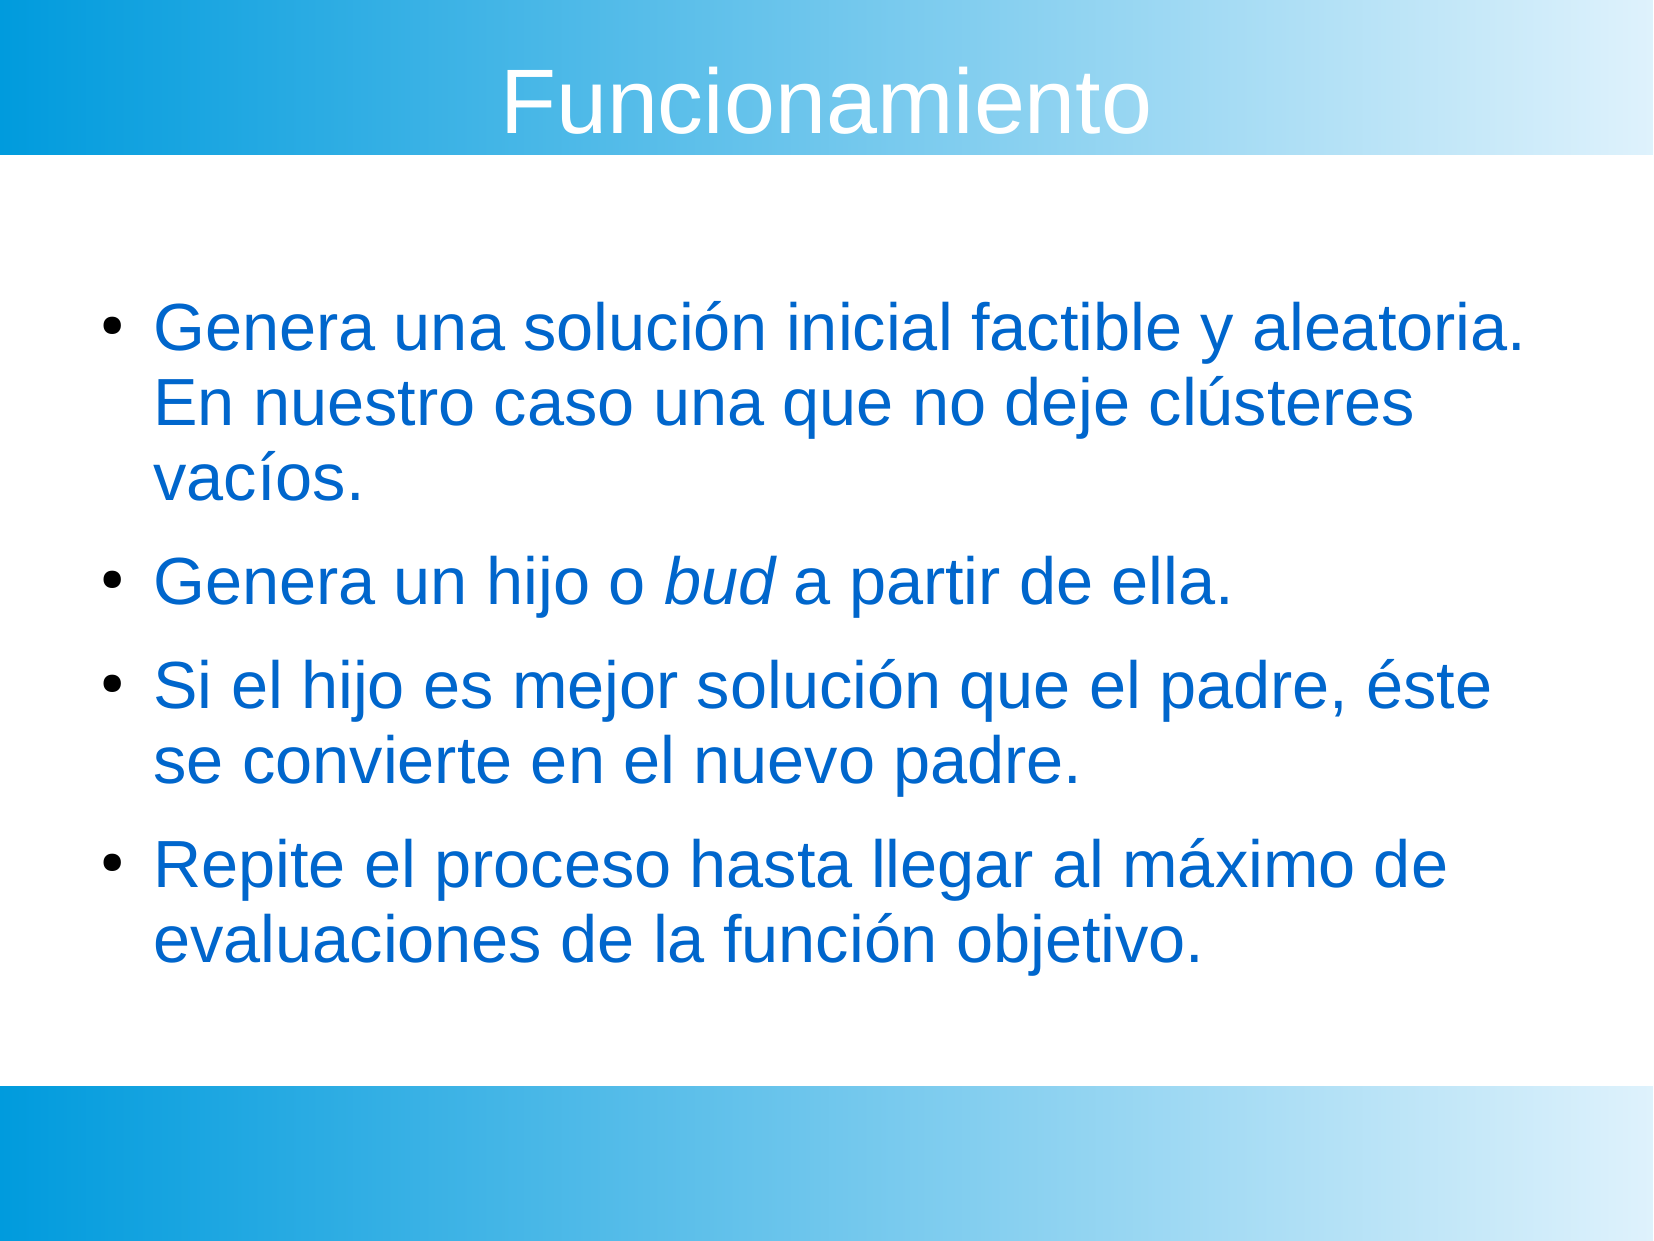

# Funcionamiento
Genera una solución inicial factible y aleatoria. En nuestro caso una que no deje clústeres vacíos.
Genera un hijo o bud a partir de ella.
Si el hijo es mejor solución que el padre, éste se convierte en el nuevo padre.
Repite el proceso hasta llegar al máximo de evaluaciones de la función objetivo.